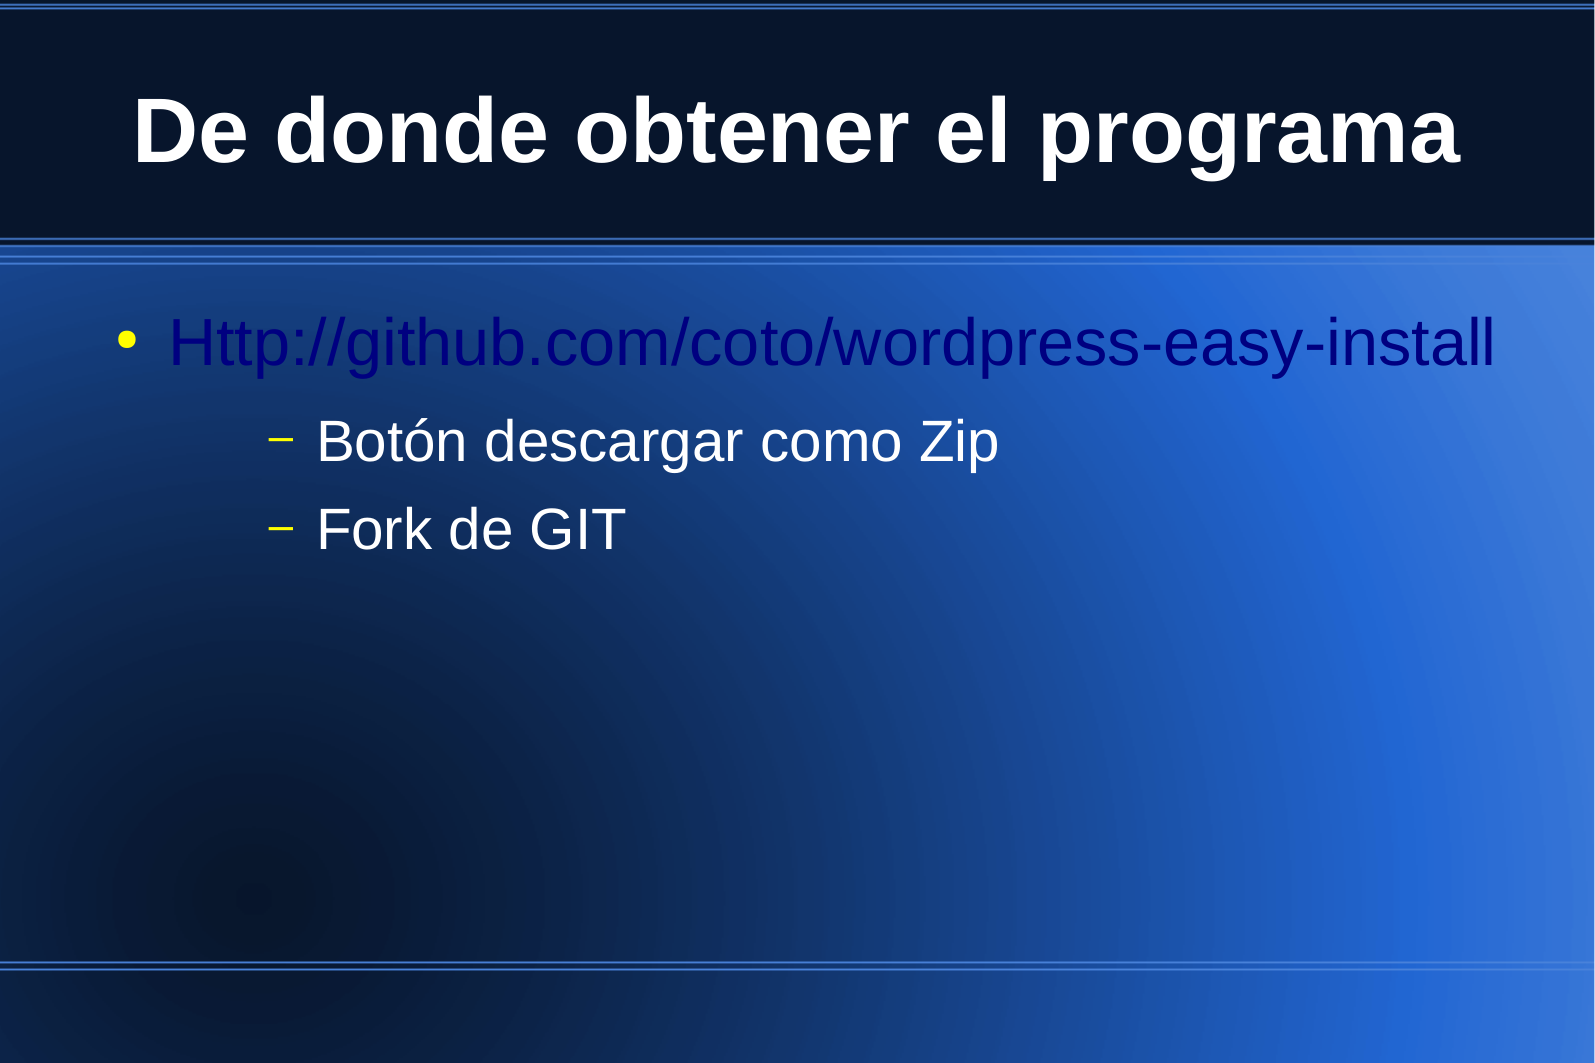

# De donde obtener el programa
Http://github.com/coto/wordpress-easy-install
Botón descargar como Zip
Fork de GIT